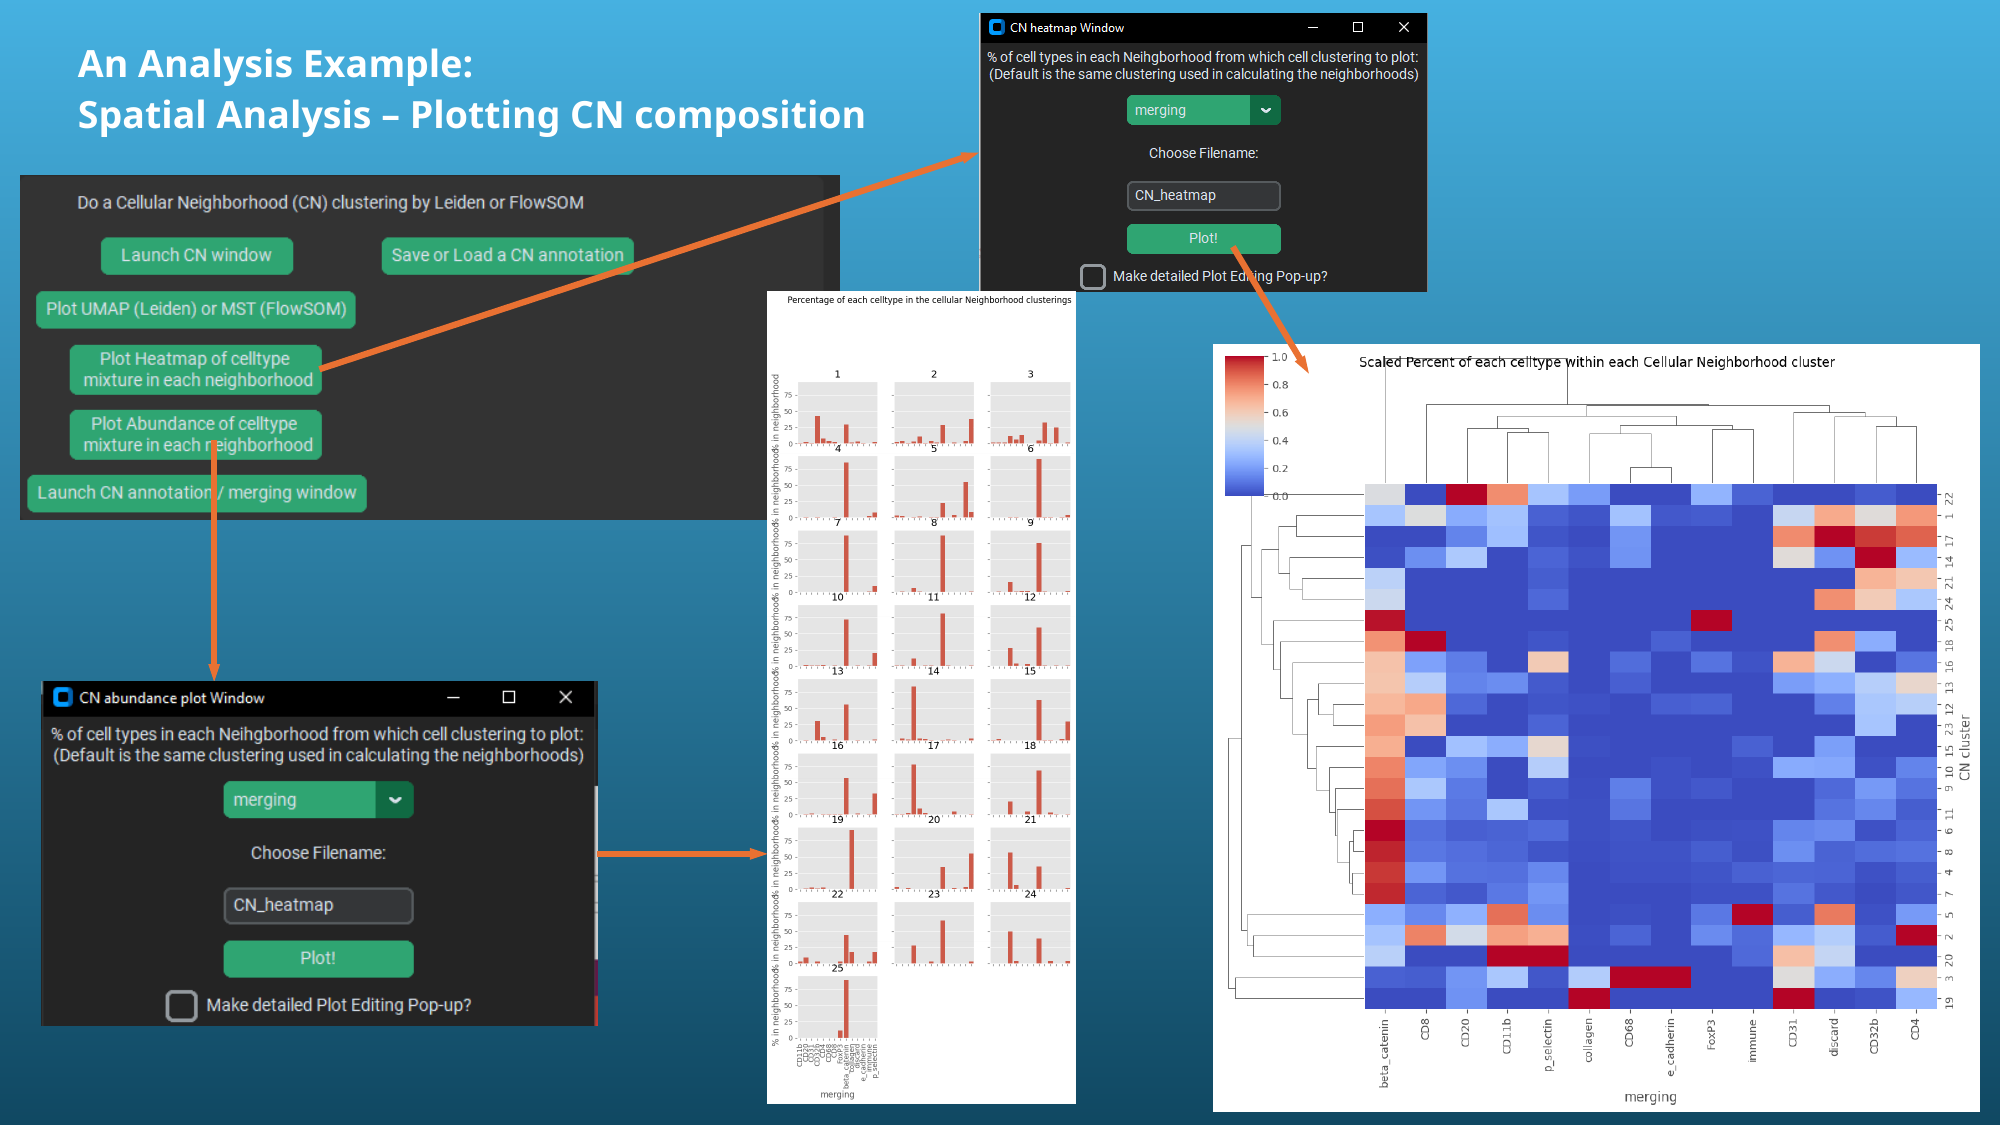

An Analysis Example:
Spatial Analysis – Plotting CN composition